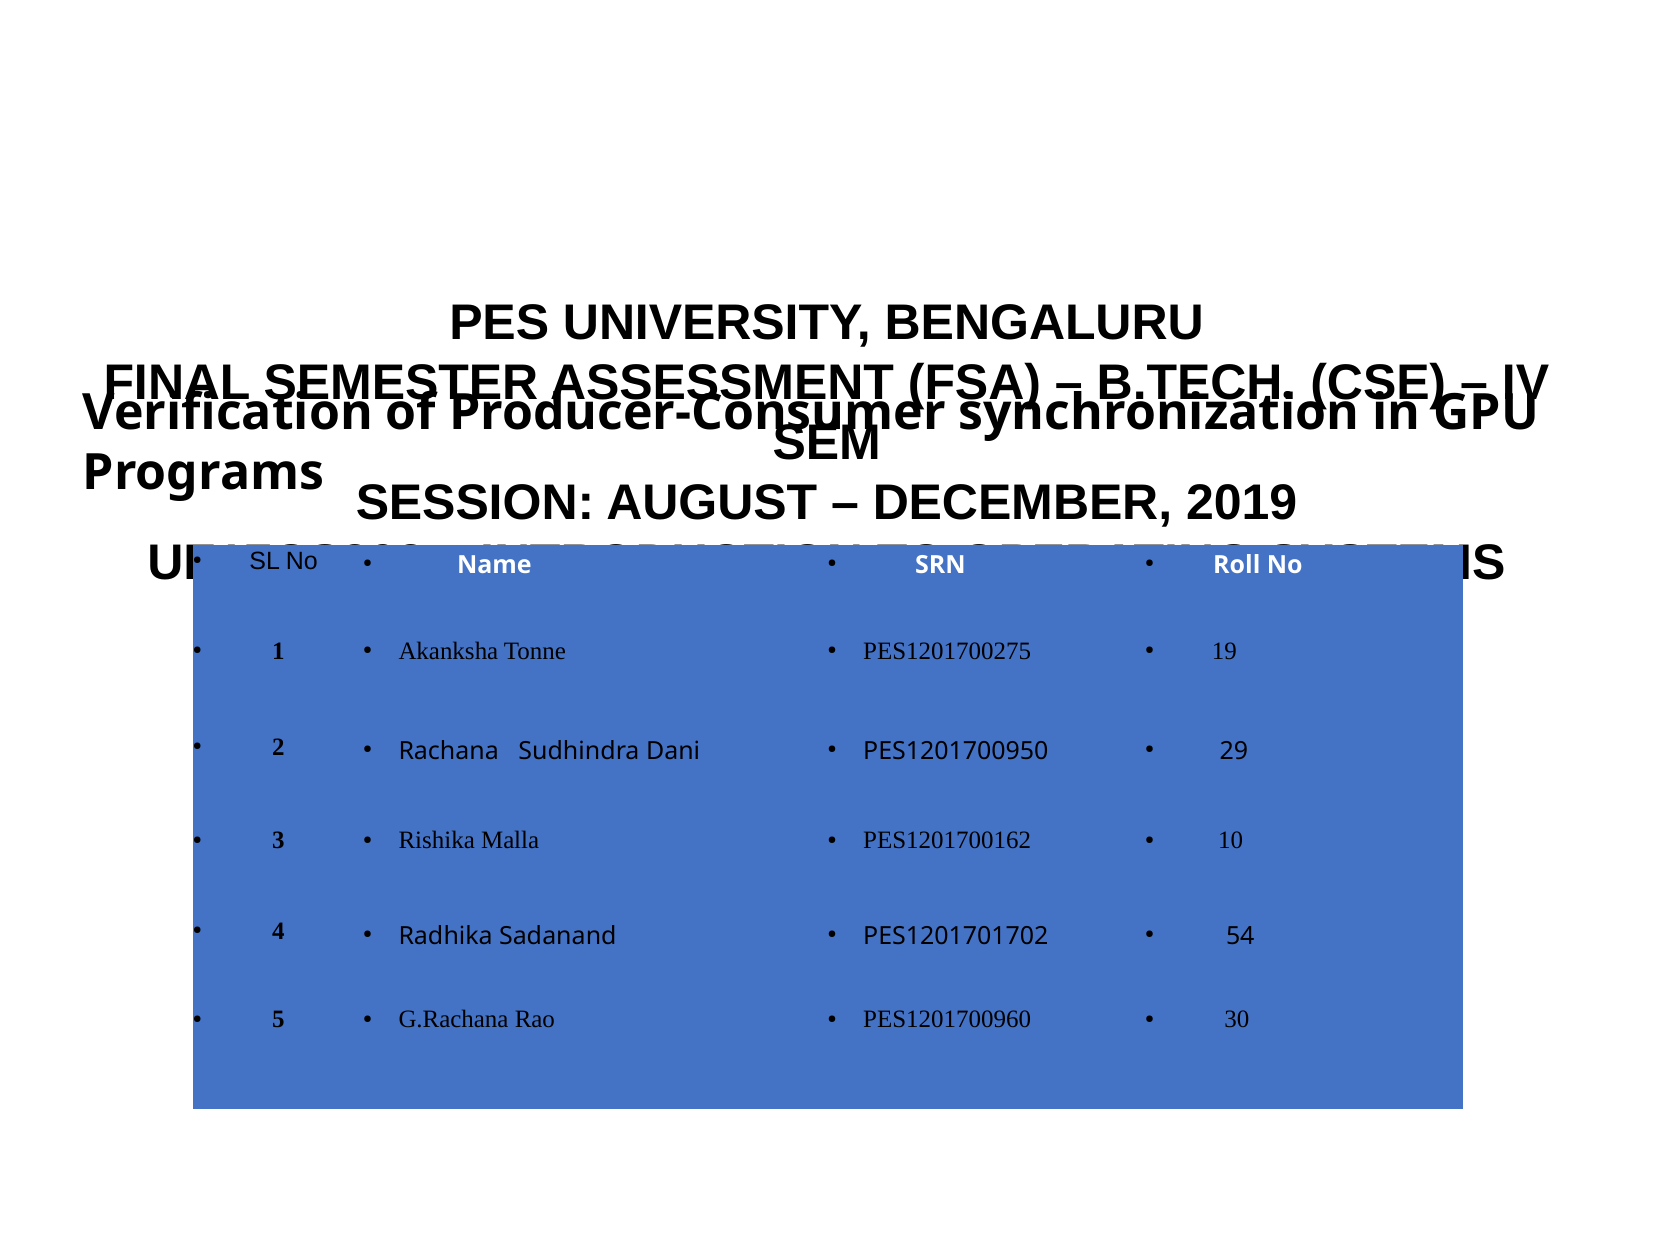

# PES University, Bengaluru Final Semester Assessment (FSA) – B.Tech. (CSE) – IV Sem Session: August – December, 2019 UE17CS302 – INTRODUCTION TO OPERATING SYSTEMS
Verification of Producer-Consumer synchronization in GPU Programs
				TEAM:
| SL No | Name | SRN | Roll No |
| --- | --- | --- | --- |
| 1 | Akanksha Tonne | PES1201700275 | 19 |
| 2 | Rachana Sudhindra Dani | PES1201700950 | 29 |
| 3 | Rishika Malla | PES1201700162 | 10 |
| 4 | Radhika Sadanand | PES1201701702 | 54 |
| 5 | G.Rachana Rao | PES1201700960 | 30 |